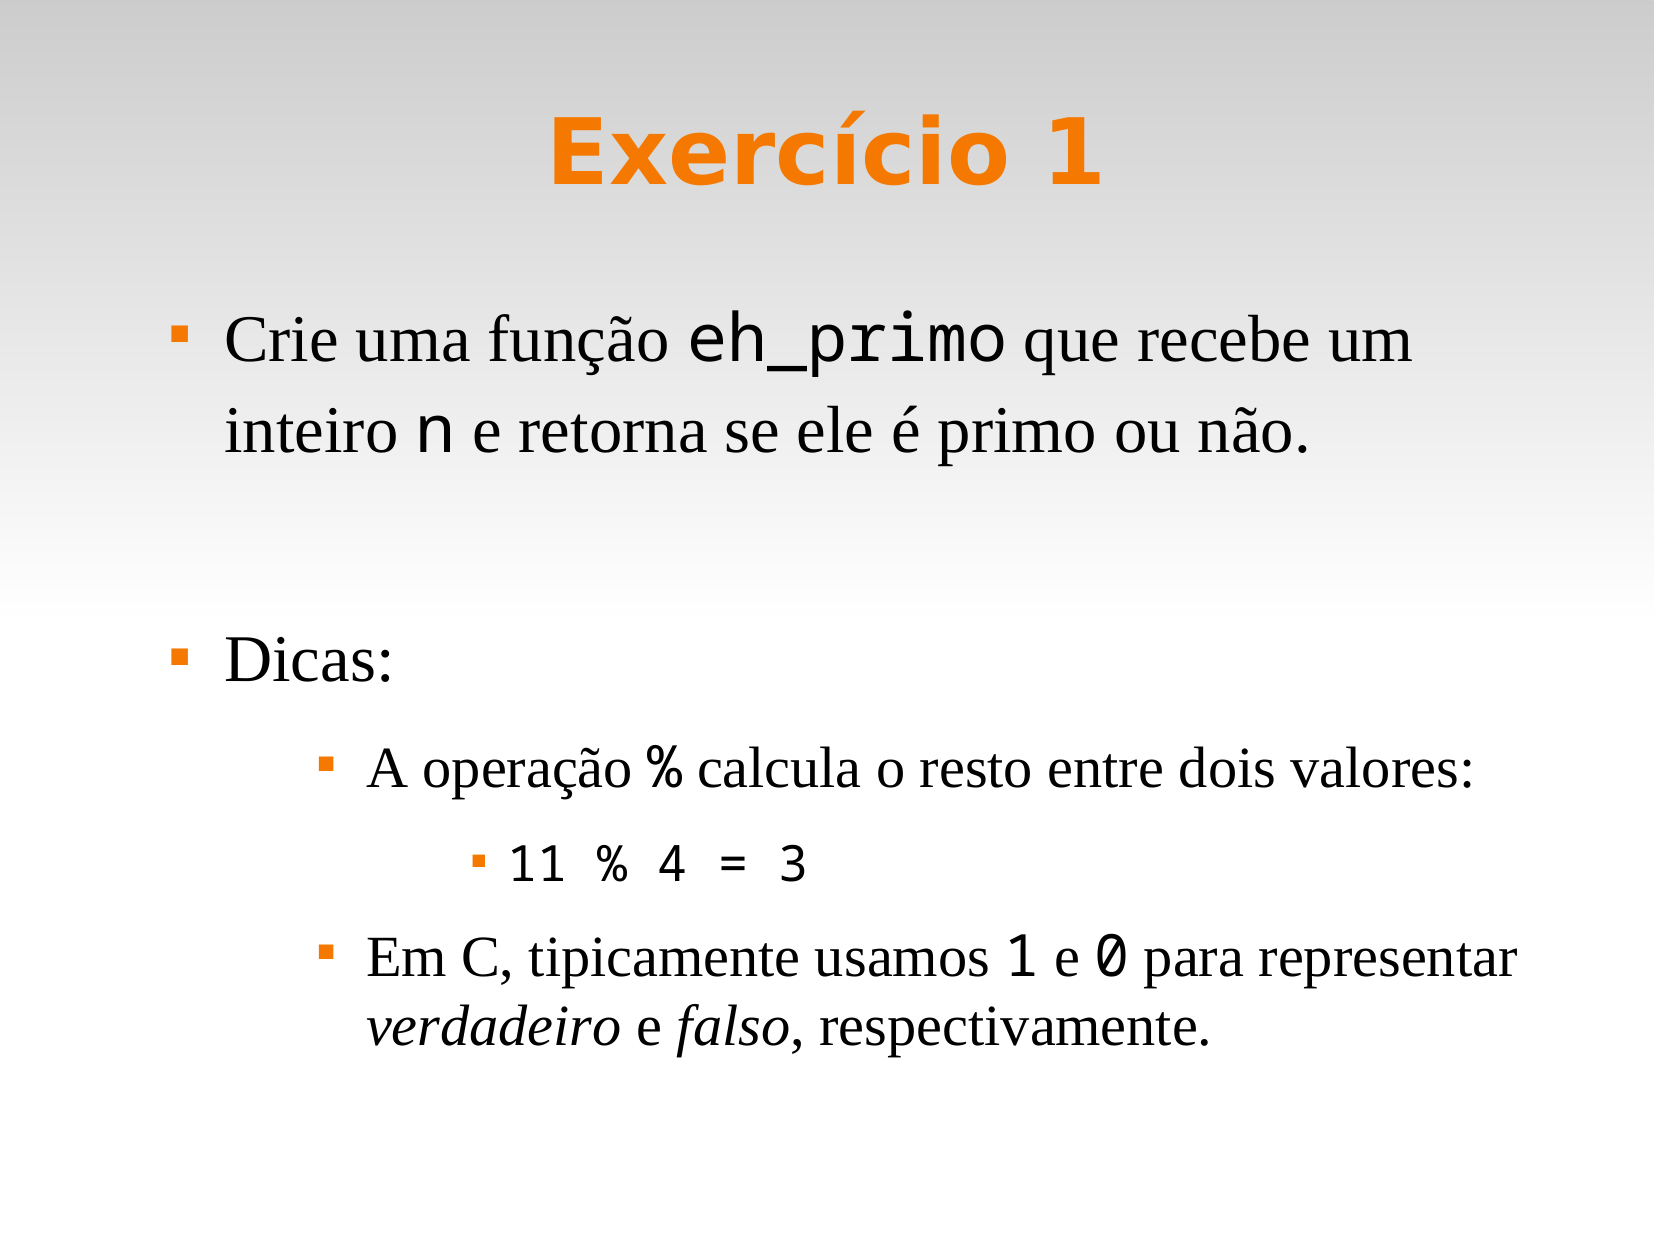

# Exercício 1
Crie uma função eh_primo que recebe um inteiro n e retorna se ele é primo ou não.
Dicas:
A operação % calcula o resto entre dois valores:
11 % 4 = 3
Em C, tipicamente usamos 1 e 0 para representar verdadeiro e falso, respectivamente.